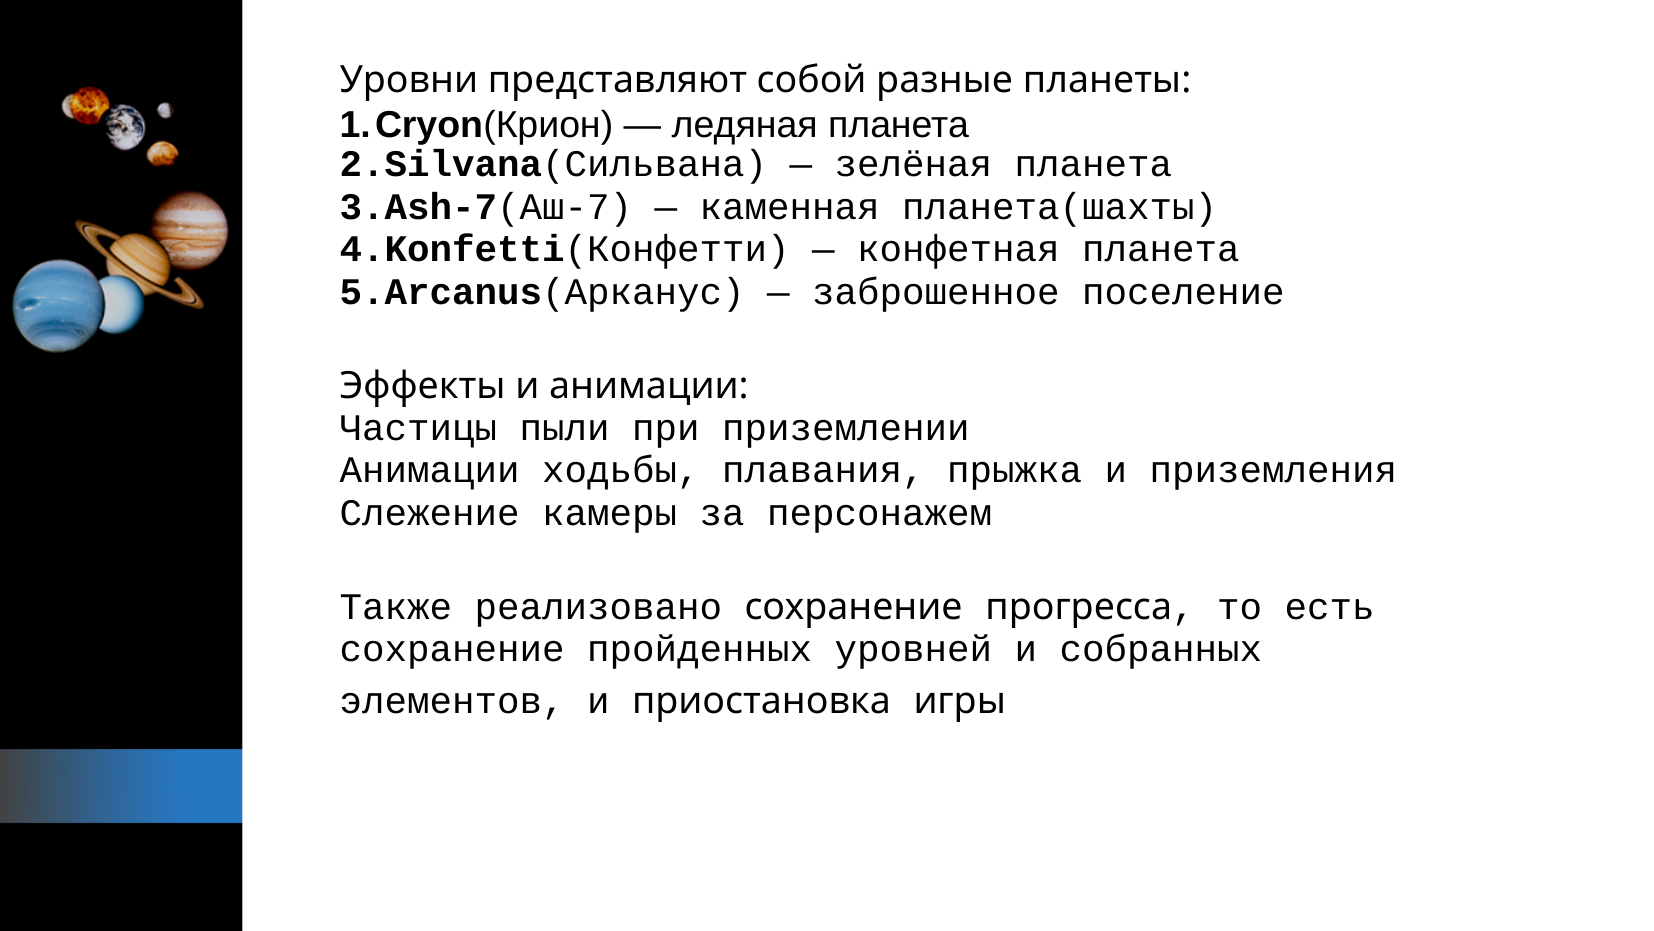

Уровни представляют собой разные планеты:
Cryon(Крион) — ледяная планета
Silvana(Сильвана) — зелёная планета
Ash-7(Аш-7) — каменная планета(шахты)
Konfetti(Конфетти) — конфетная планета
Arcanus(Арканус) — заброшенное поселение
Эффекты и анимации:
Частицы пыли при приземлении
Анимации ходьбы, плавания, прыжка и приземления
Слежение камеры за персонажем
Также реализовано сохранение прогресса, то есть сохранение пройденных уровней и собранных элементов, и приостановка игры